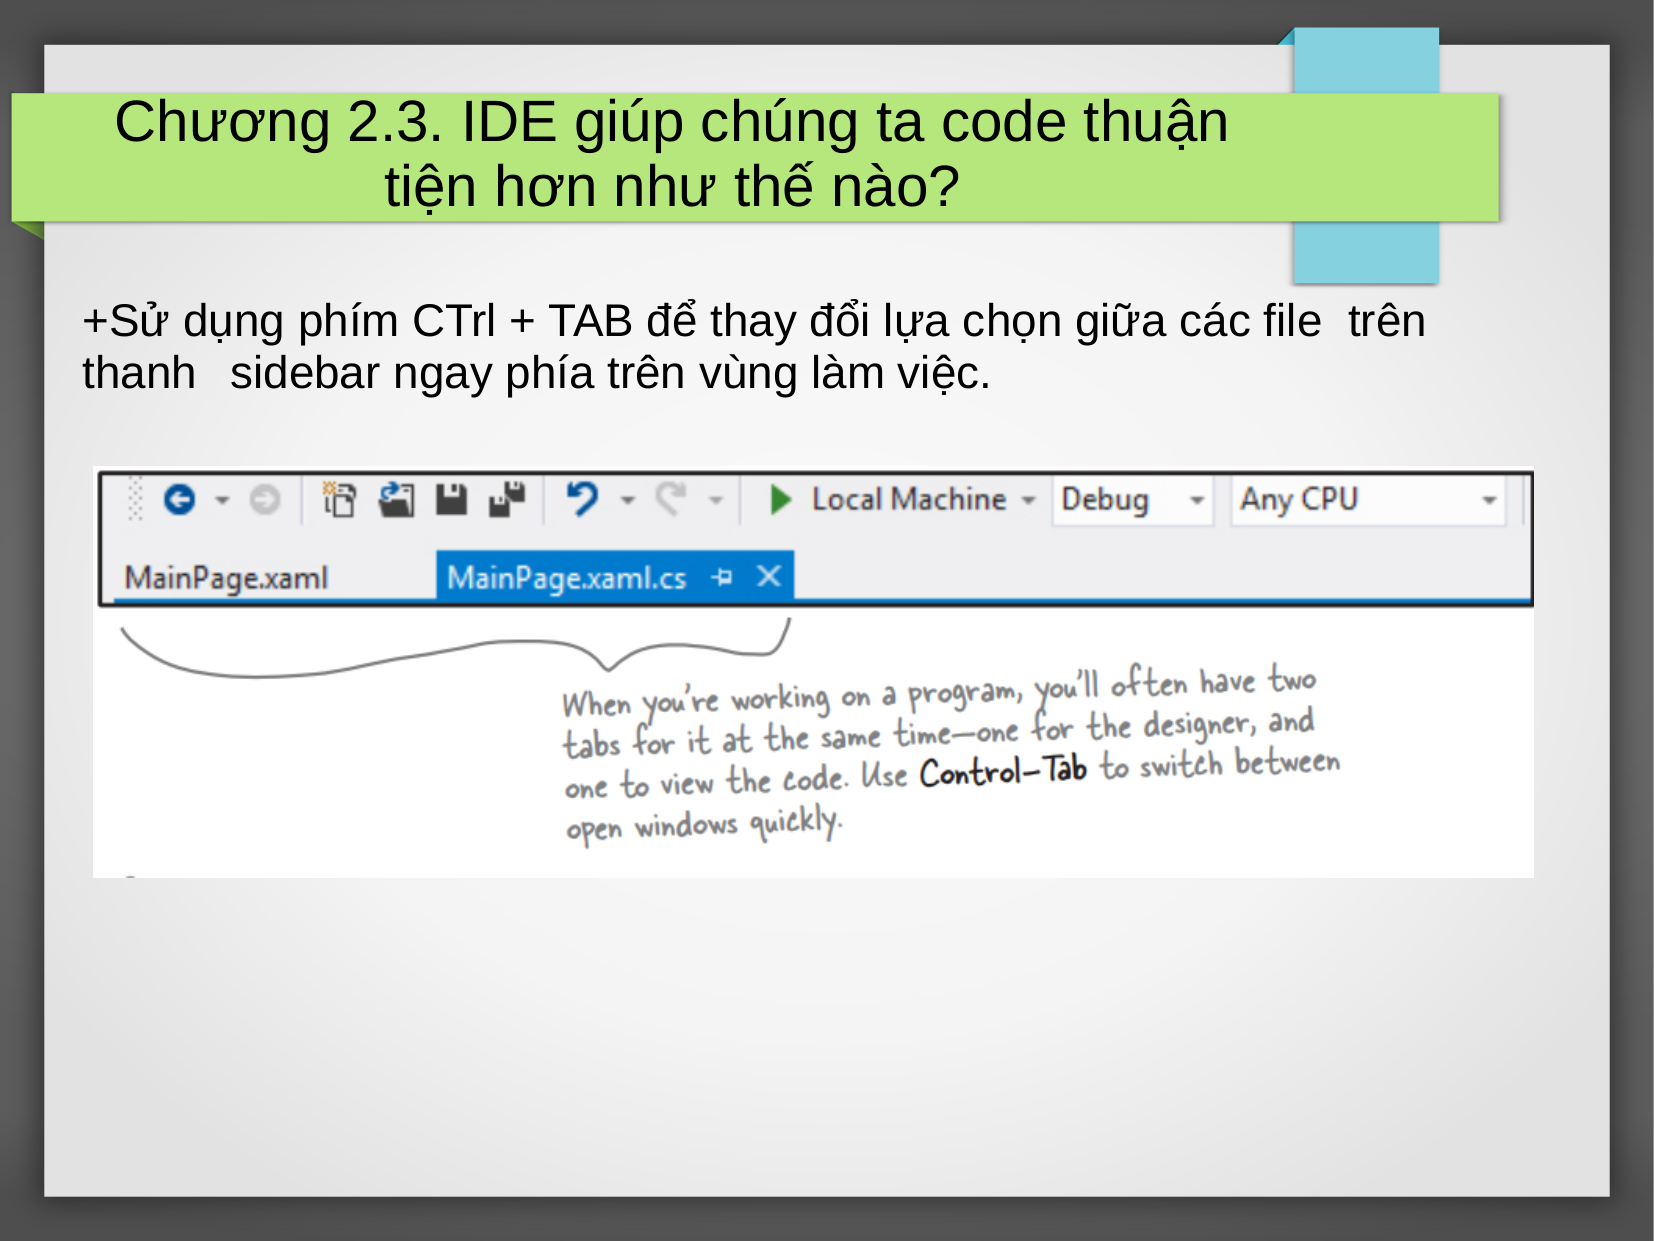

# Chương 2.3. IDE giúp chúng ta code thuận tiện hơn như thế nào?
+Sử dụng phím CTrl + TAB để thay đổi lựa chọn giữa các file trên 	thanh 	sidebar ngay phía trên vùng làm việc.